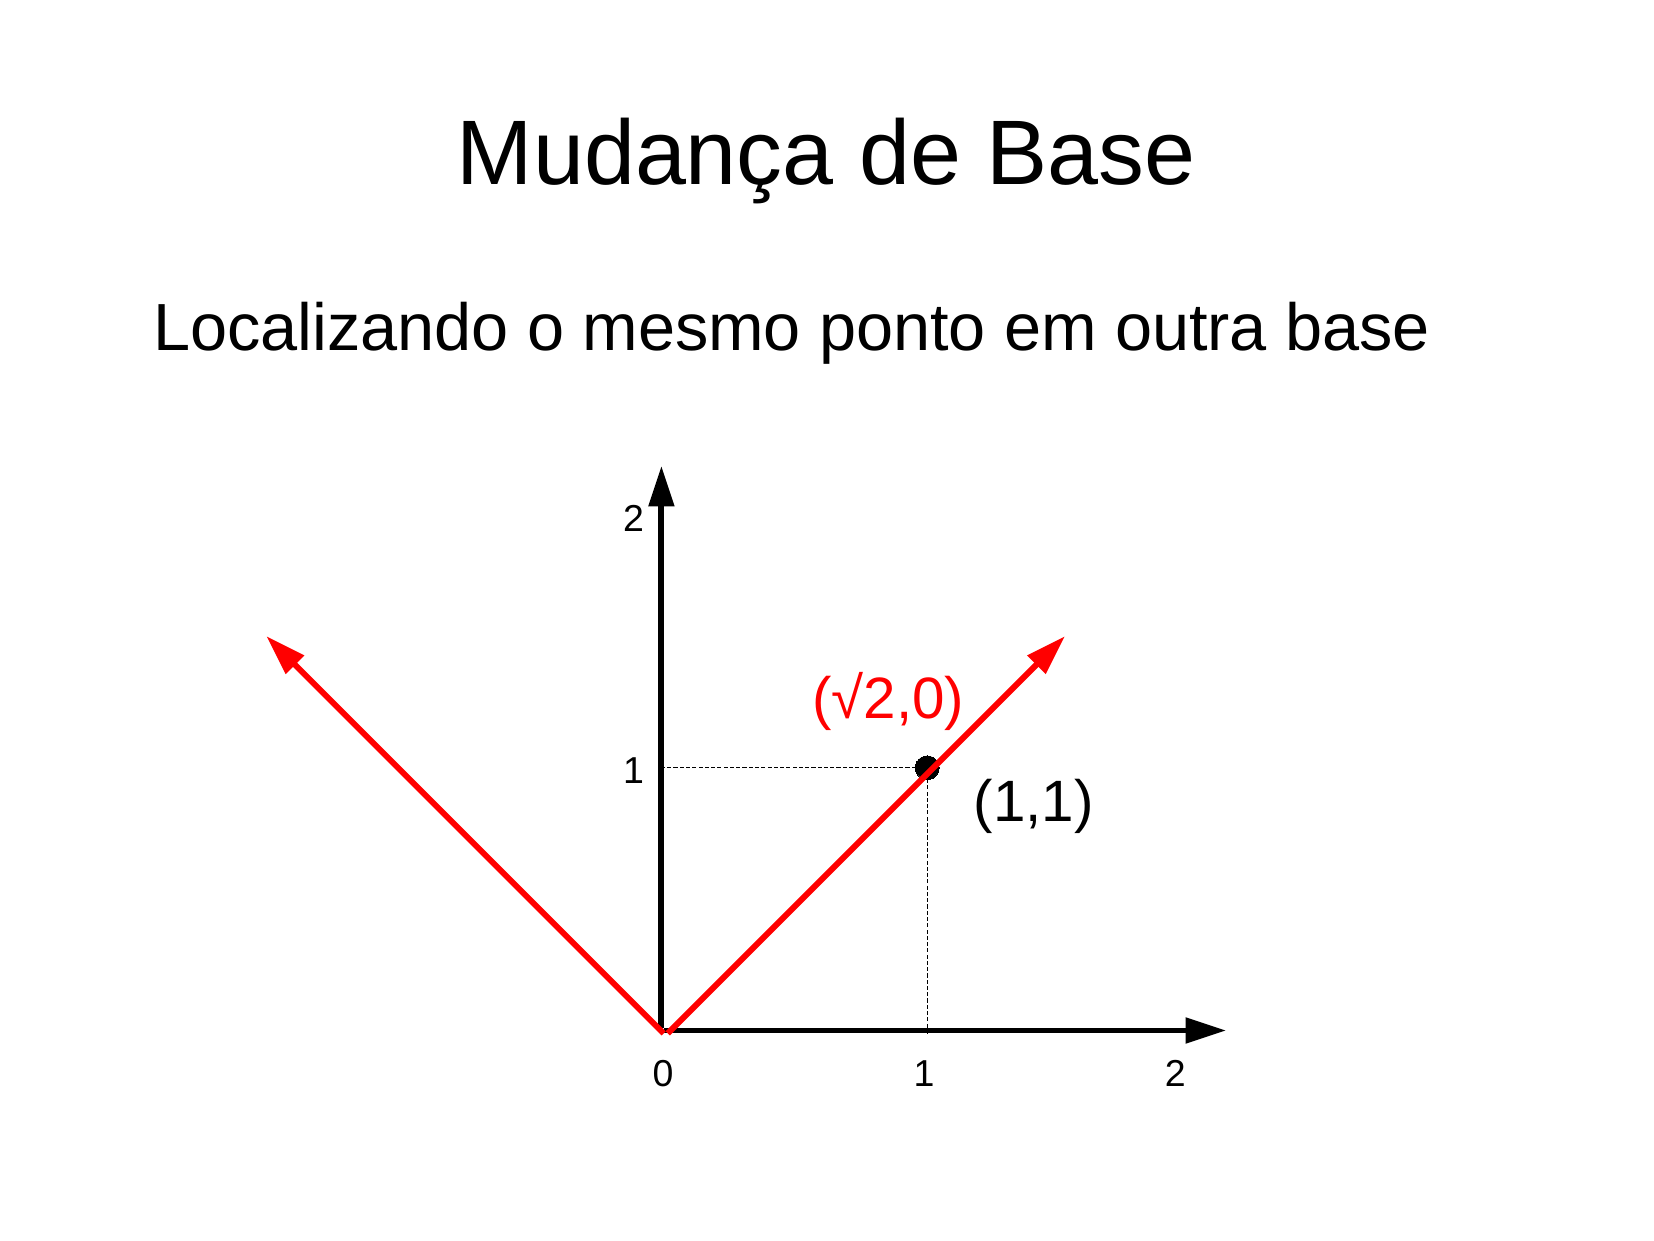

# Mudança de Base
Localizando o mesmo ponto em outra base
2
1
(√2,0)
(1,1)
0 1 2